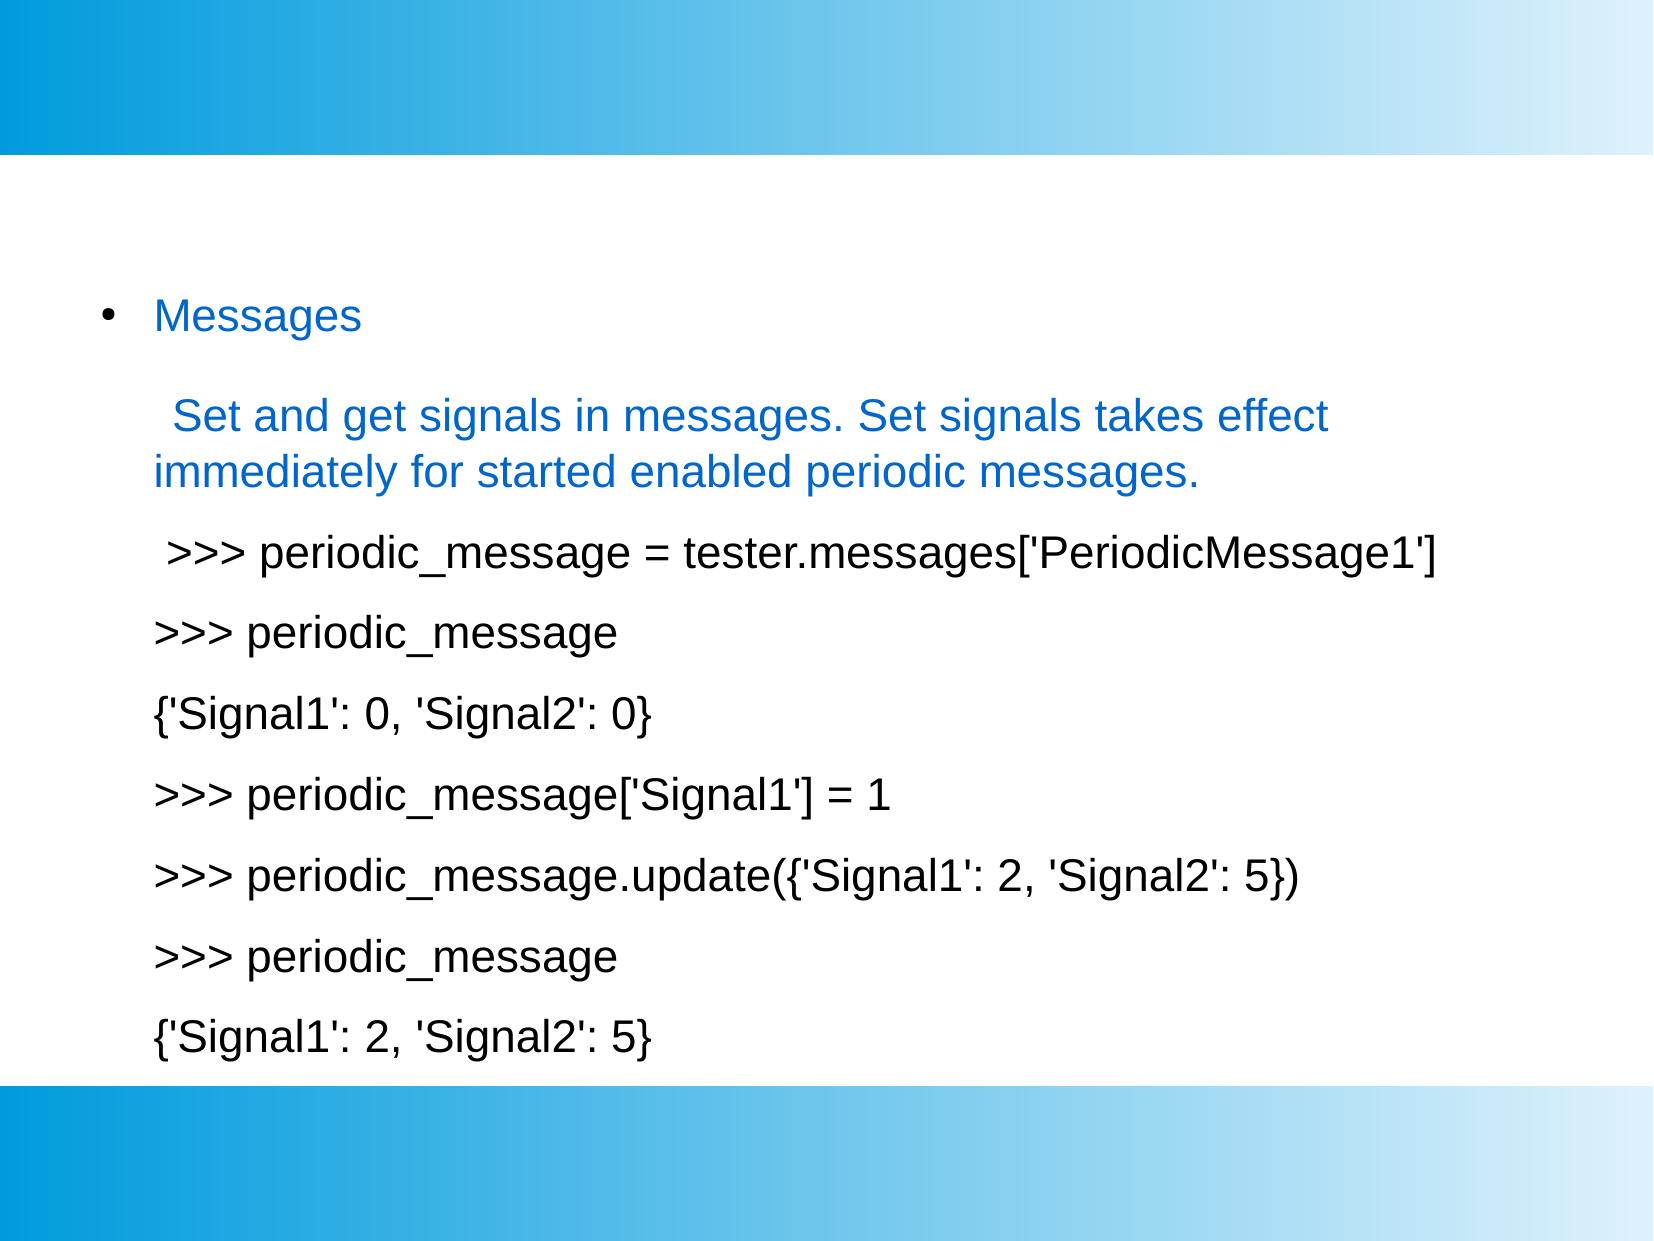

#
Messages
 Set and get signals in messages. Set signals takes effect immediately for started enabled periodic messages.
 >>> periodic_message = tester.messages['PeriodicMessage1']
>>> periodic_message
{'Signal1': 0, 'Signal2': 0}
>>> periodic_message['Signal1'] = 1
>>> periodic_message.update({'Signal1': 2, 'Signal2': 5})
>>> periodic_message
{'Signal1': 2, 'Signal2': 5}